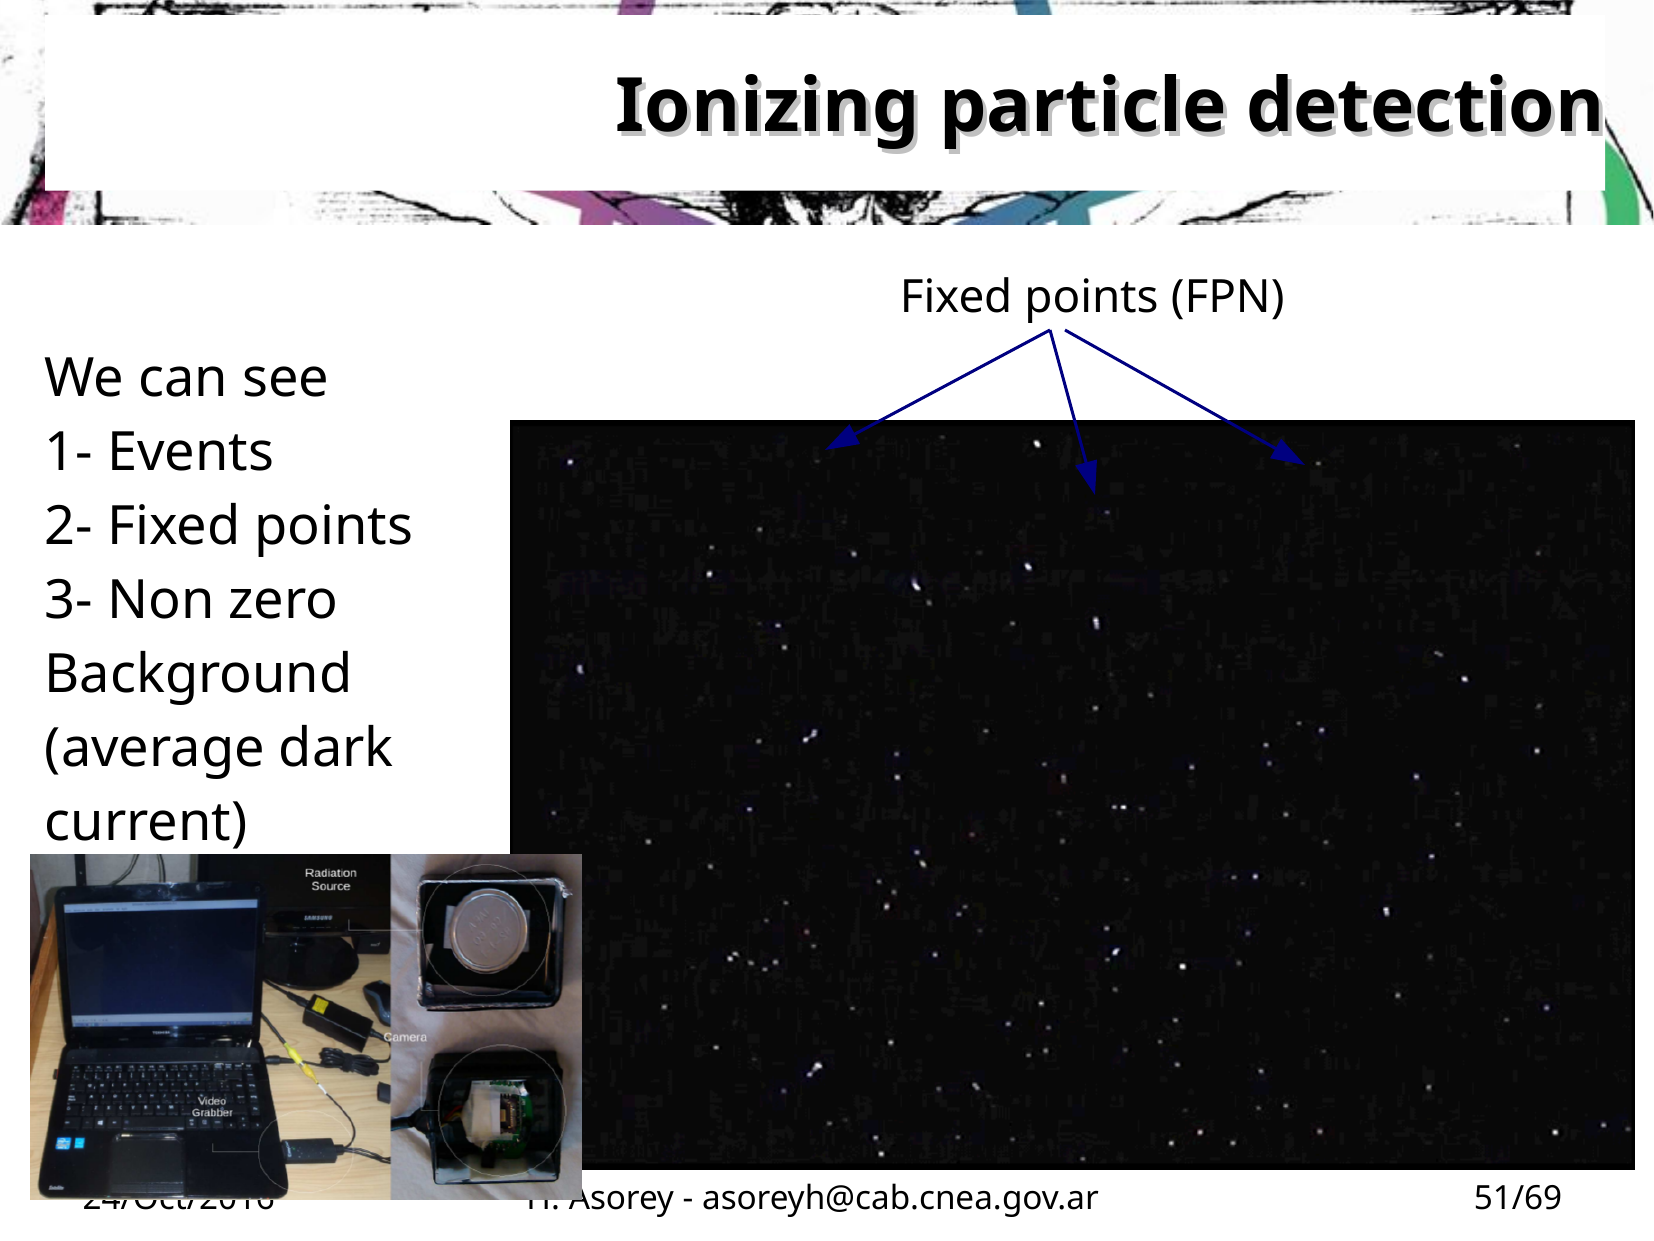

# Ionizing particle detection
Fixed points (FPN)
We can see
1- Events
2- Fixed points
3- Non zero Background (average dark current)
24/Oct/2016
H. Asorey - asoreyh@cab.cnea.gov.ar
51